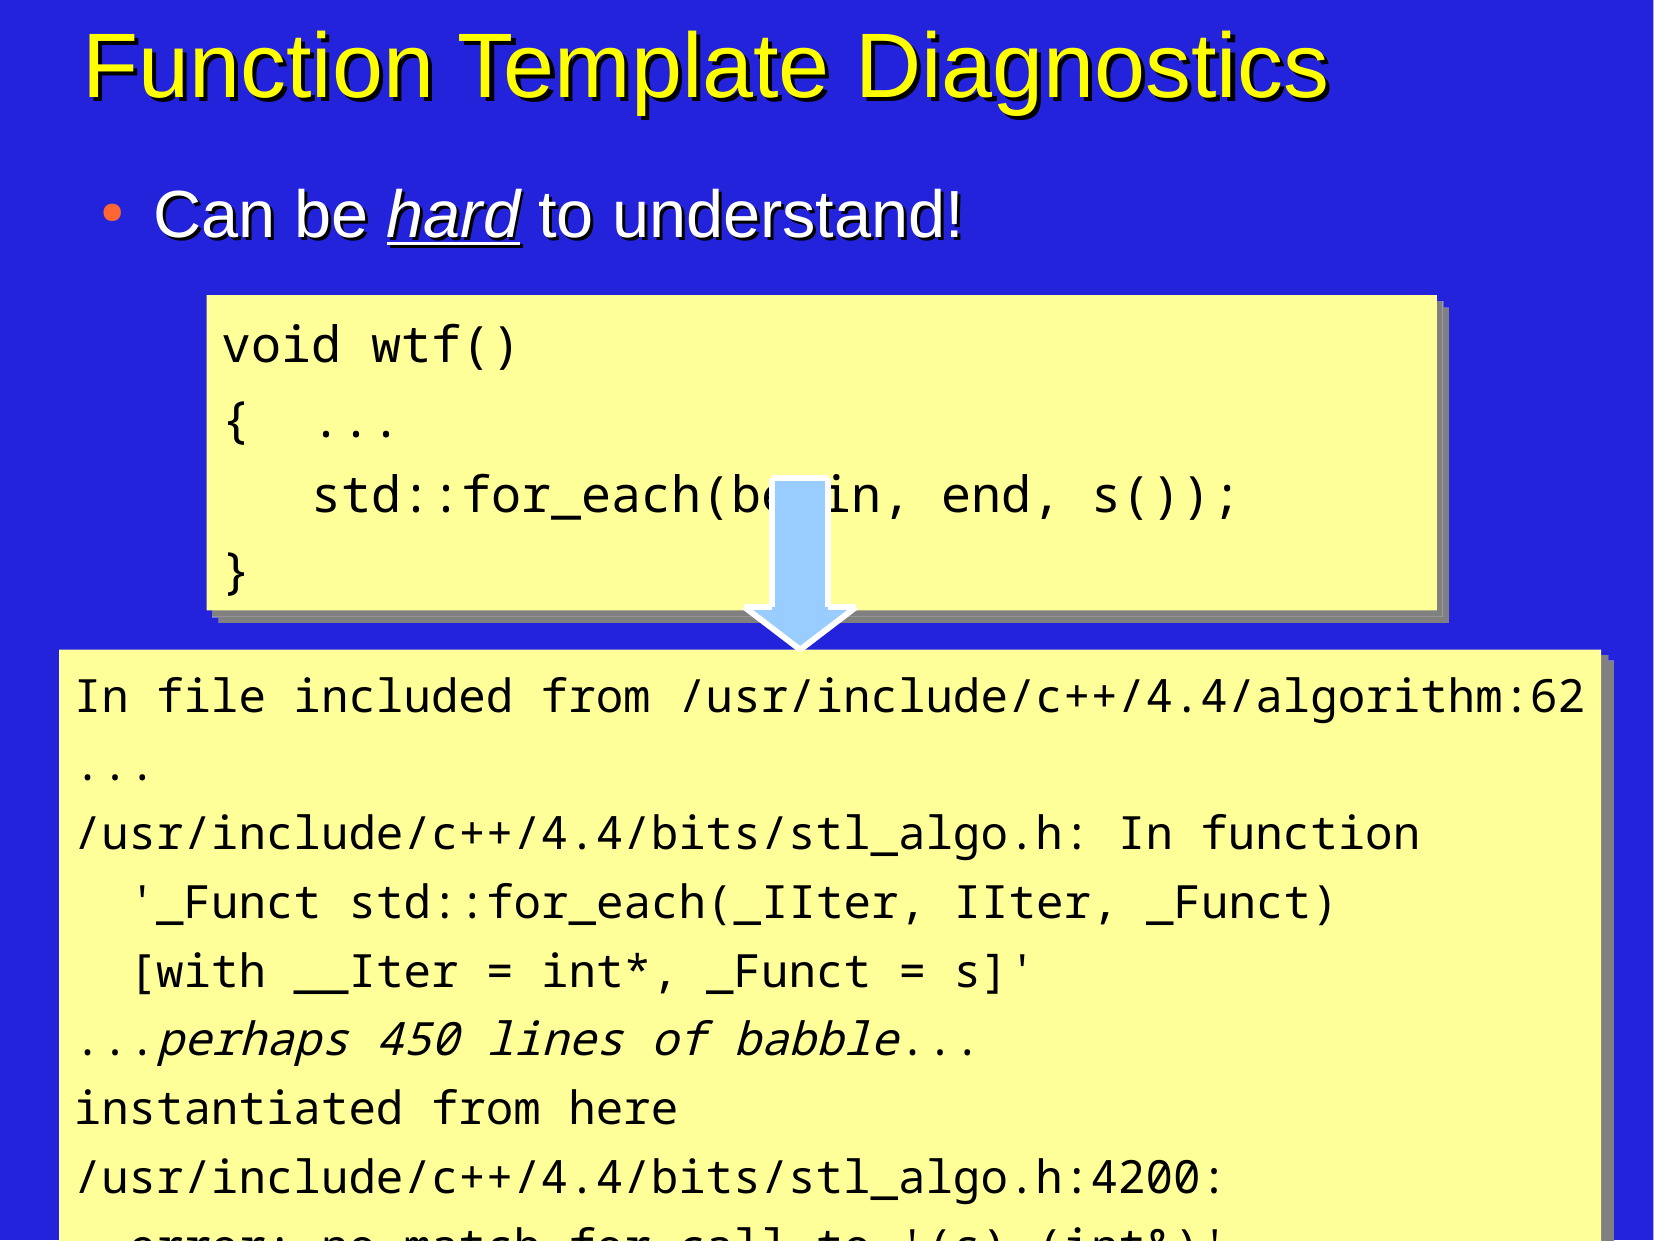

# Function Template Diagnostics
Can be hard to understand!
void wtf()
{ ...
 std::for_each(begin, end, s());
}
In file included from /usr/include/c++/4.4/algorithm:62
...
/usr/include/c++/4.4/bits/stl_algo.h: In function
 '_Funct std::for_each(_IIter, IIter, _Funct)
 [with __Iter = int*, _Funct = s]'
...perhaps 450 lines of babble...
instantiated from here
/usr/include/c++/4.4/bits/stl_algo.h:4200:
 error: no match for call to '(s) (int&)'